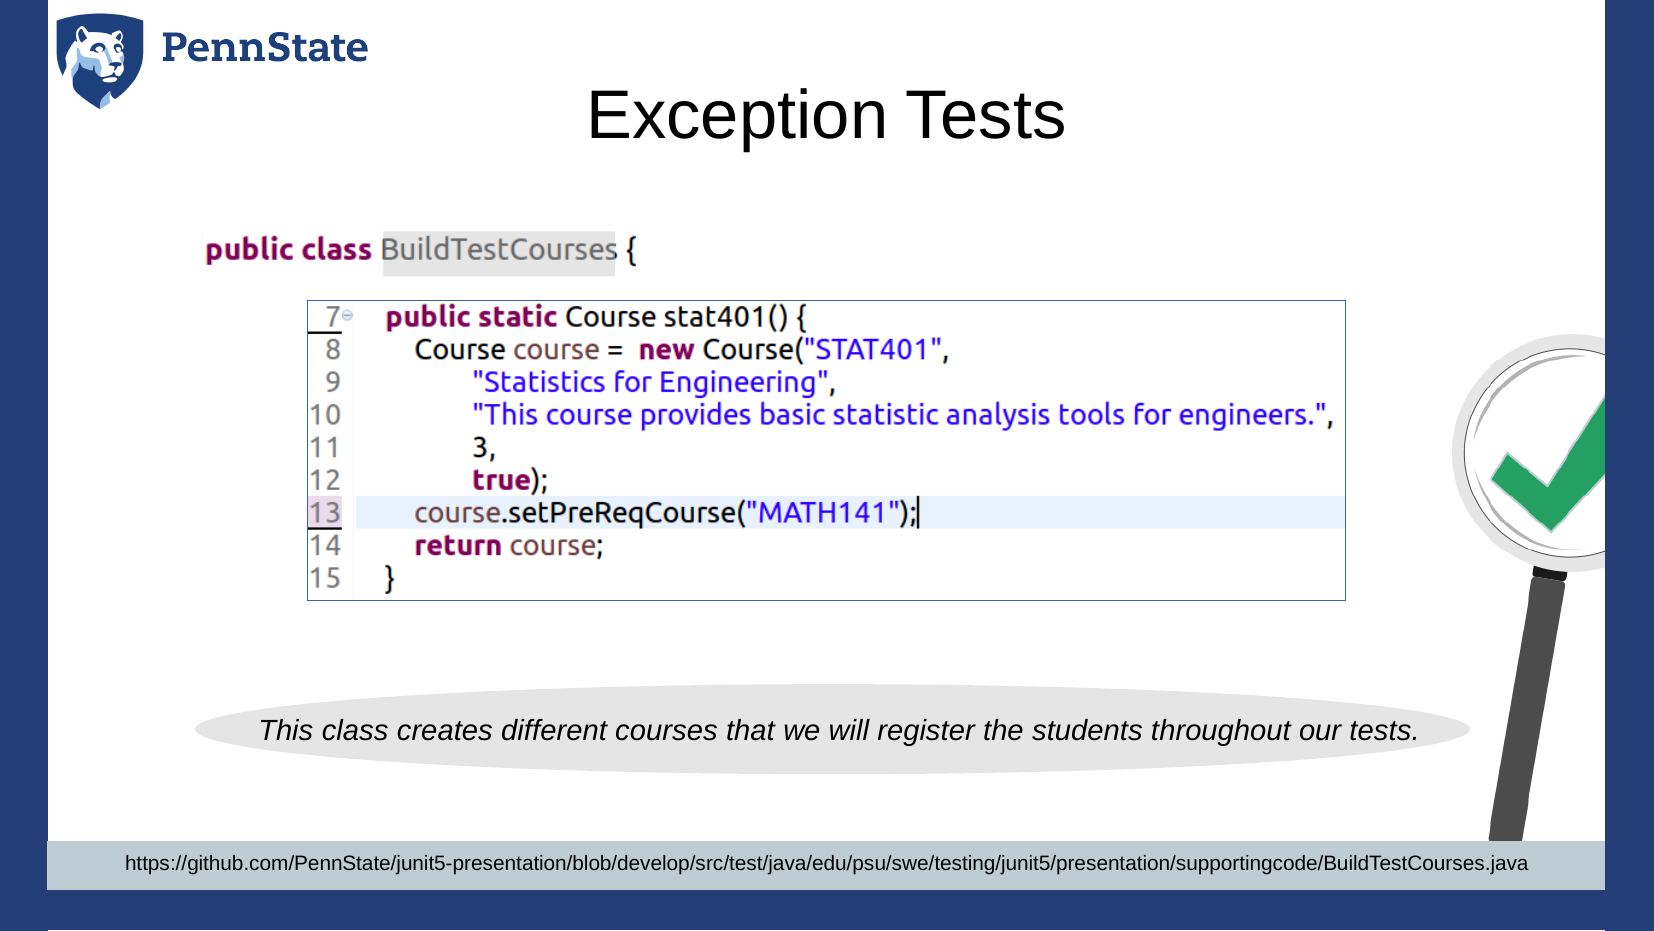

# Exception Tests
This class creates different courses that we will register the students throughout our tests.
https://github.com/PennState/junit5-presentation/blob/develop/src/test/java/edu/psu/swe/testing/junit5/presentation/supportingcode/BuildTestCourses.java